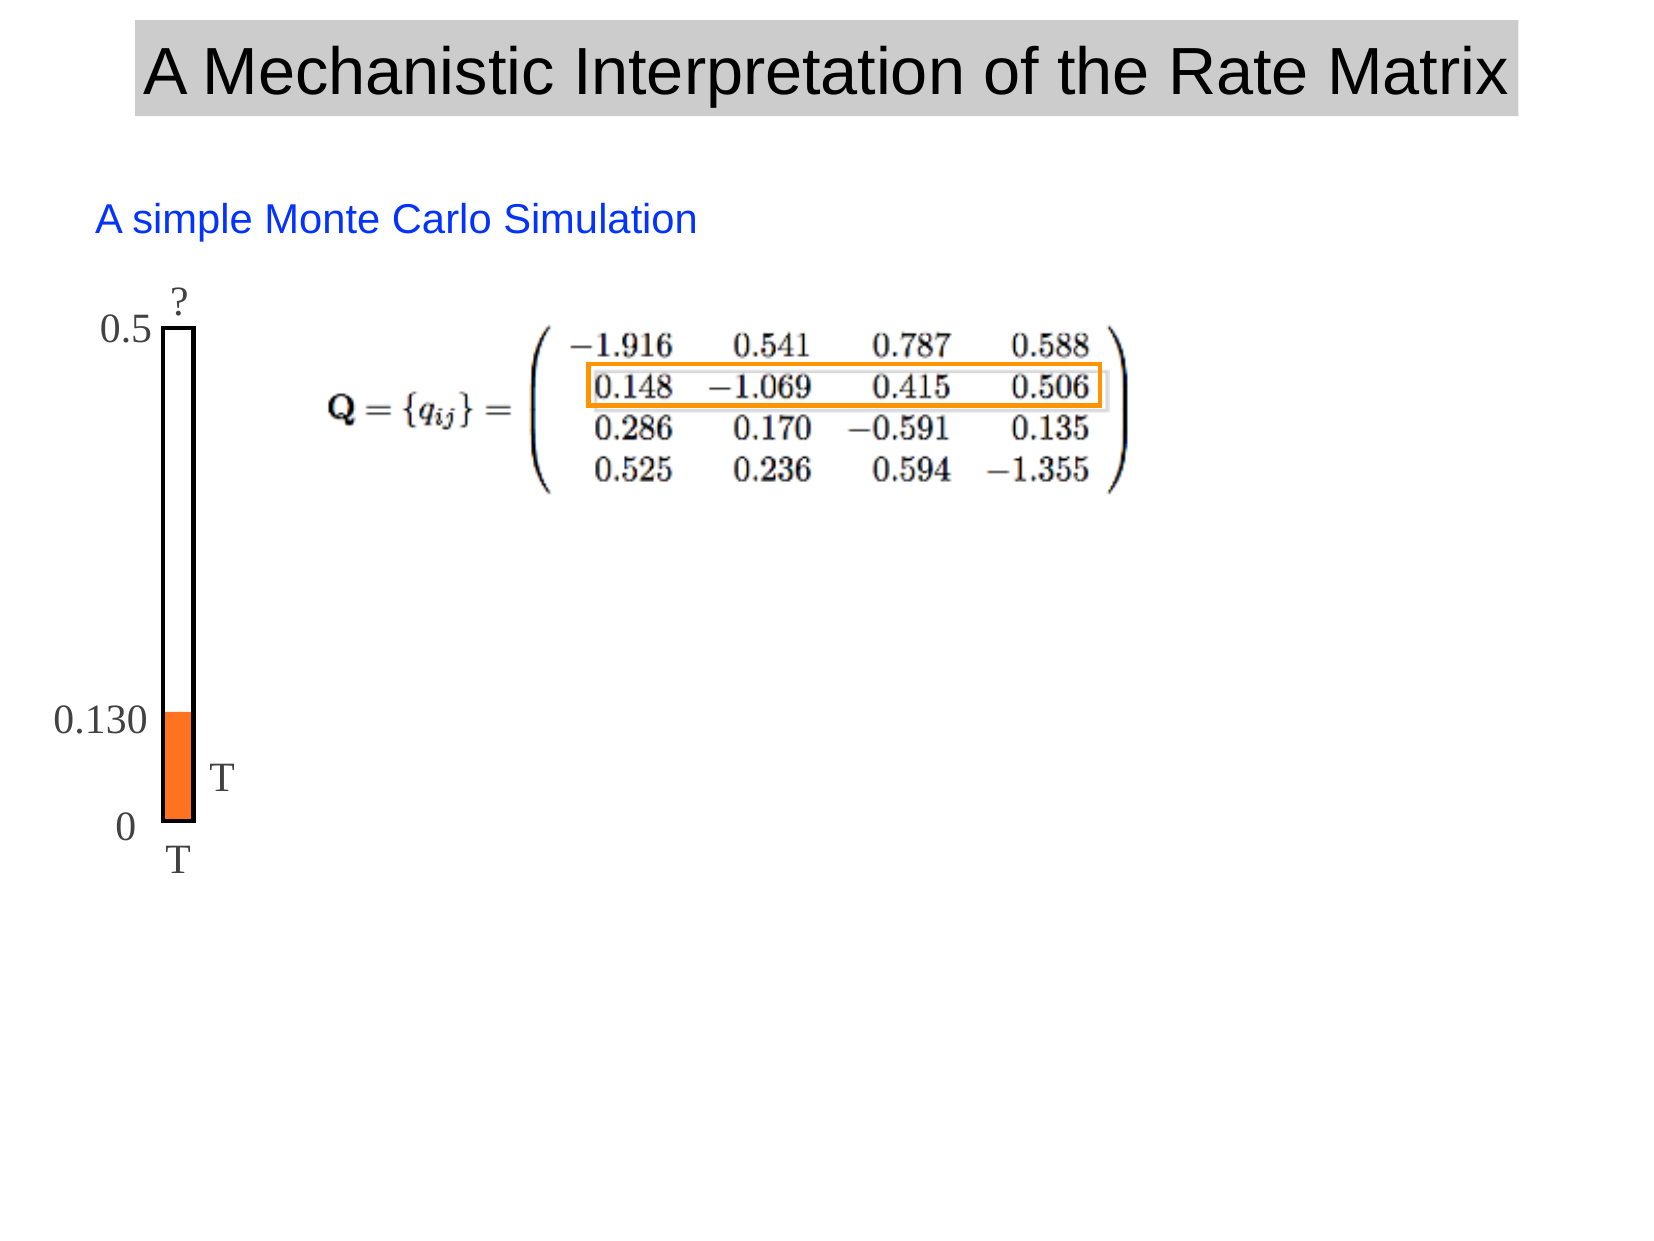

A Mechanistic Interpretation of the Rate Matrix
A simple Monte Carlo Simulation
?
0.5
0.130
T
0
T